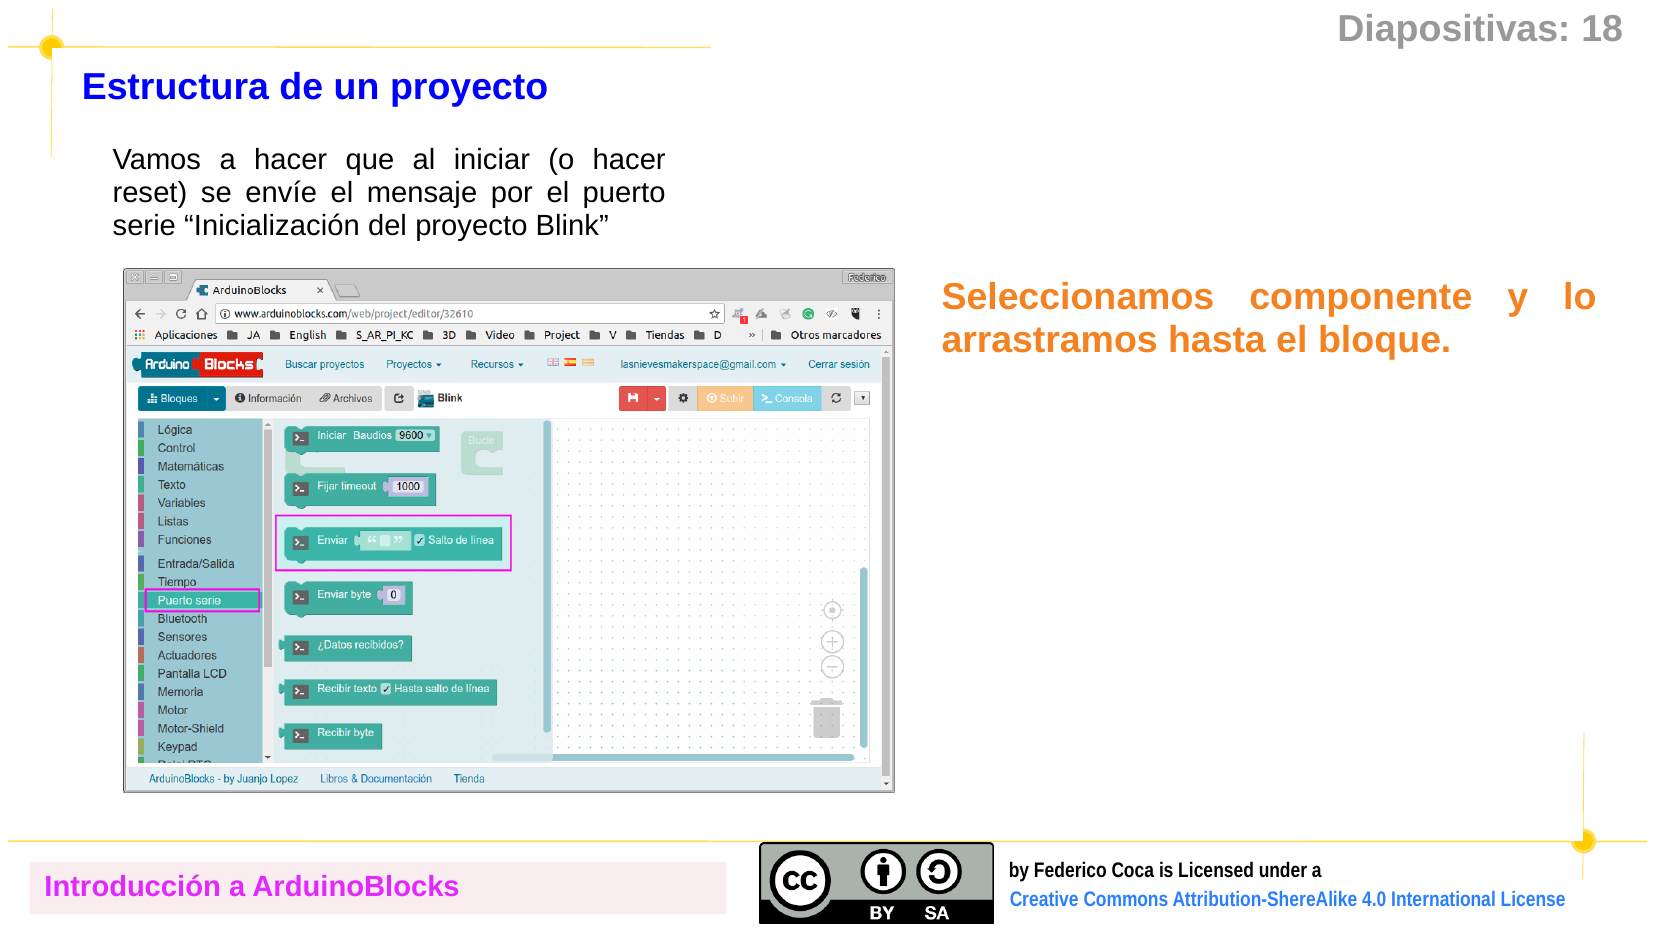

Diapositivas: 18
Estructura de un proyecto
Vamos a hacer que al iniciar (o hacer reset) se envíe el mensaje por el puerto serie “Inicialización del proyecto Blink”
Seleccionamos componente y lo arrastramos hasta el bloque.
Introducción a ArduinoBlocks